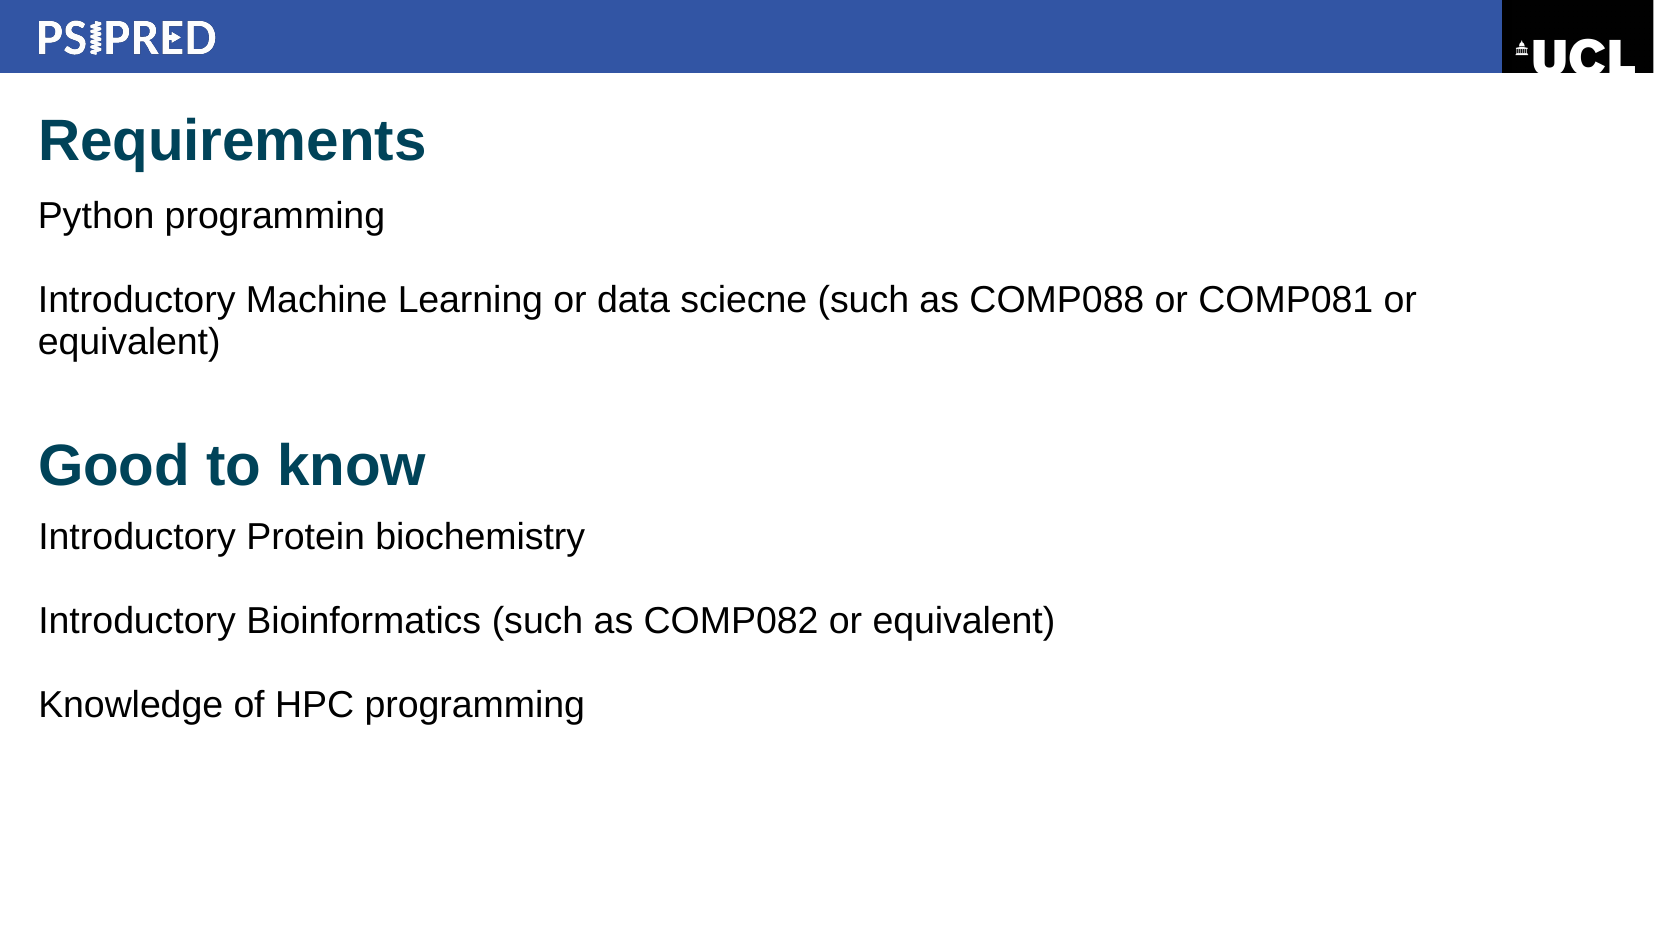

# Requirements
Python programming
Introductory Machine Learning or data sciecne (such as COMP088 or COMP081 or equivalent)
Good to know
Introductory Protein biochemistry
Introductory Bioinformatics (such as COMP082 or equivalent)
Knowledge of HPC programming